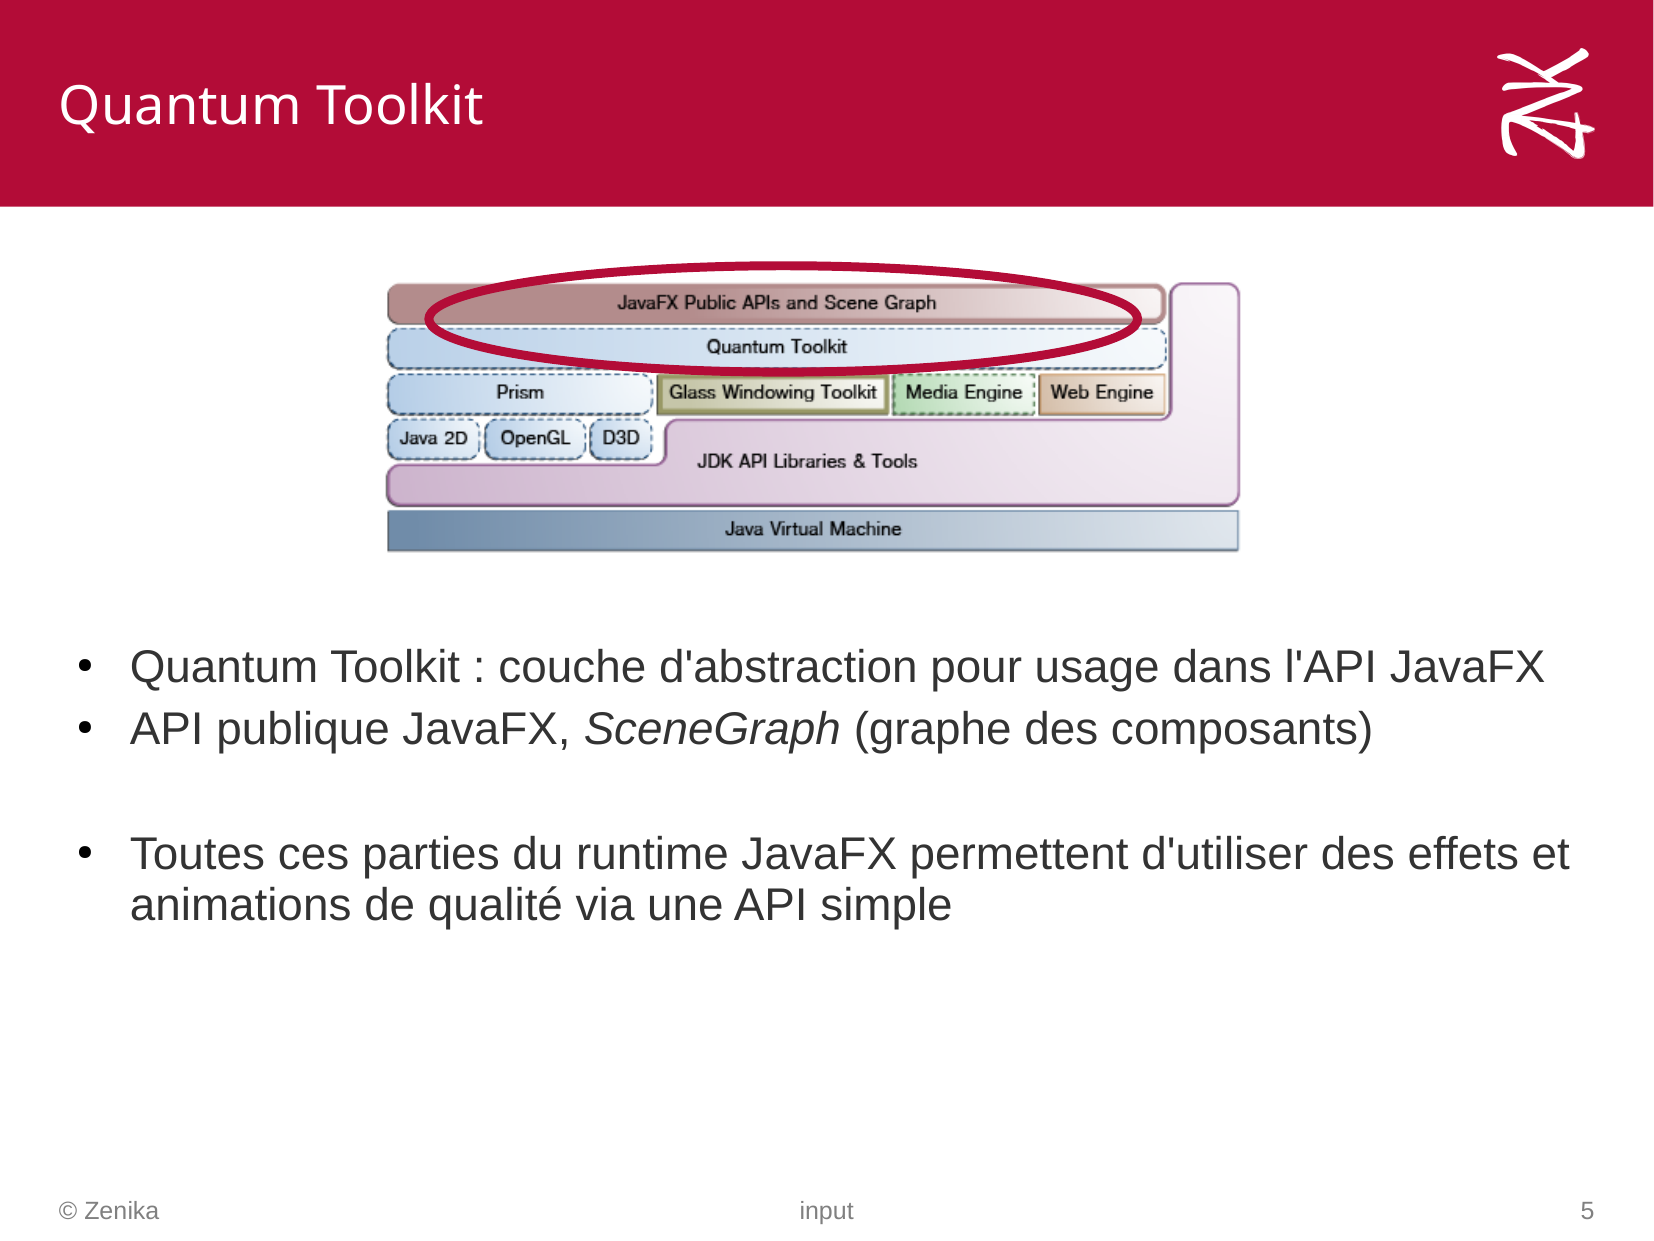

# Quantum Toolkit
Quantum Toolkit : couche d'abstraction pour usage dans l'API JavaFX
API publique JavaFX, SceneGraph (graphe des composants)
Toutes ces parties du runtime JavaFX permettent d'utiliser des effets et animations de qualité via une API simple